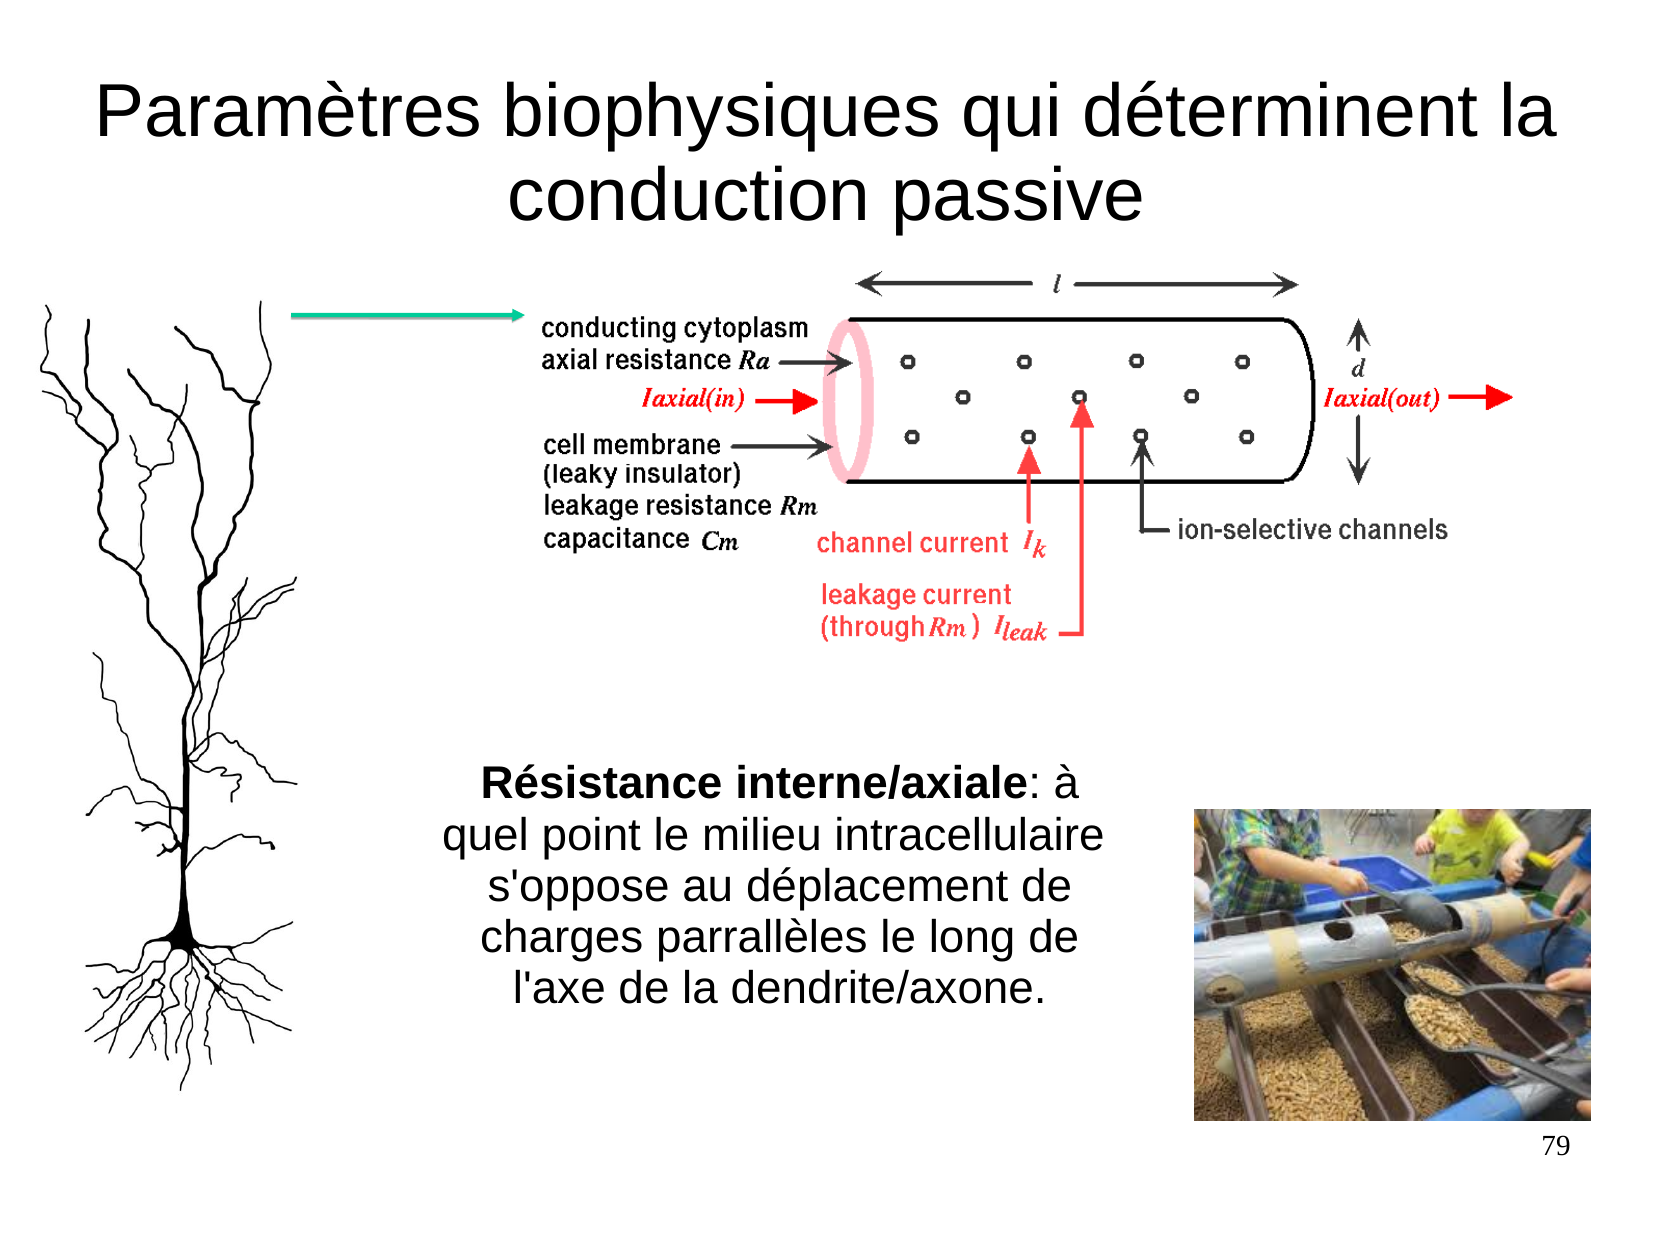

# Paramètres biophysiques qui déterminent la conduction passive
Résistance interne/axiale: à quel point le milieu intracellulaire s'oppose au déplacement de charges parrallèles le long de l'axe de la dendrite/axone.
79